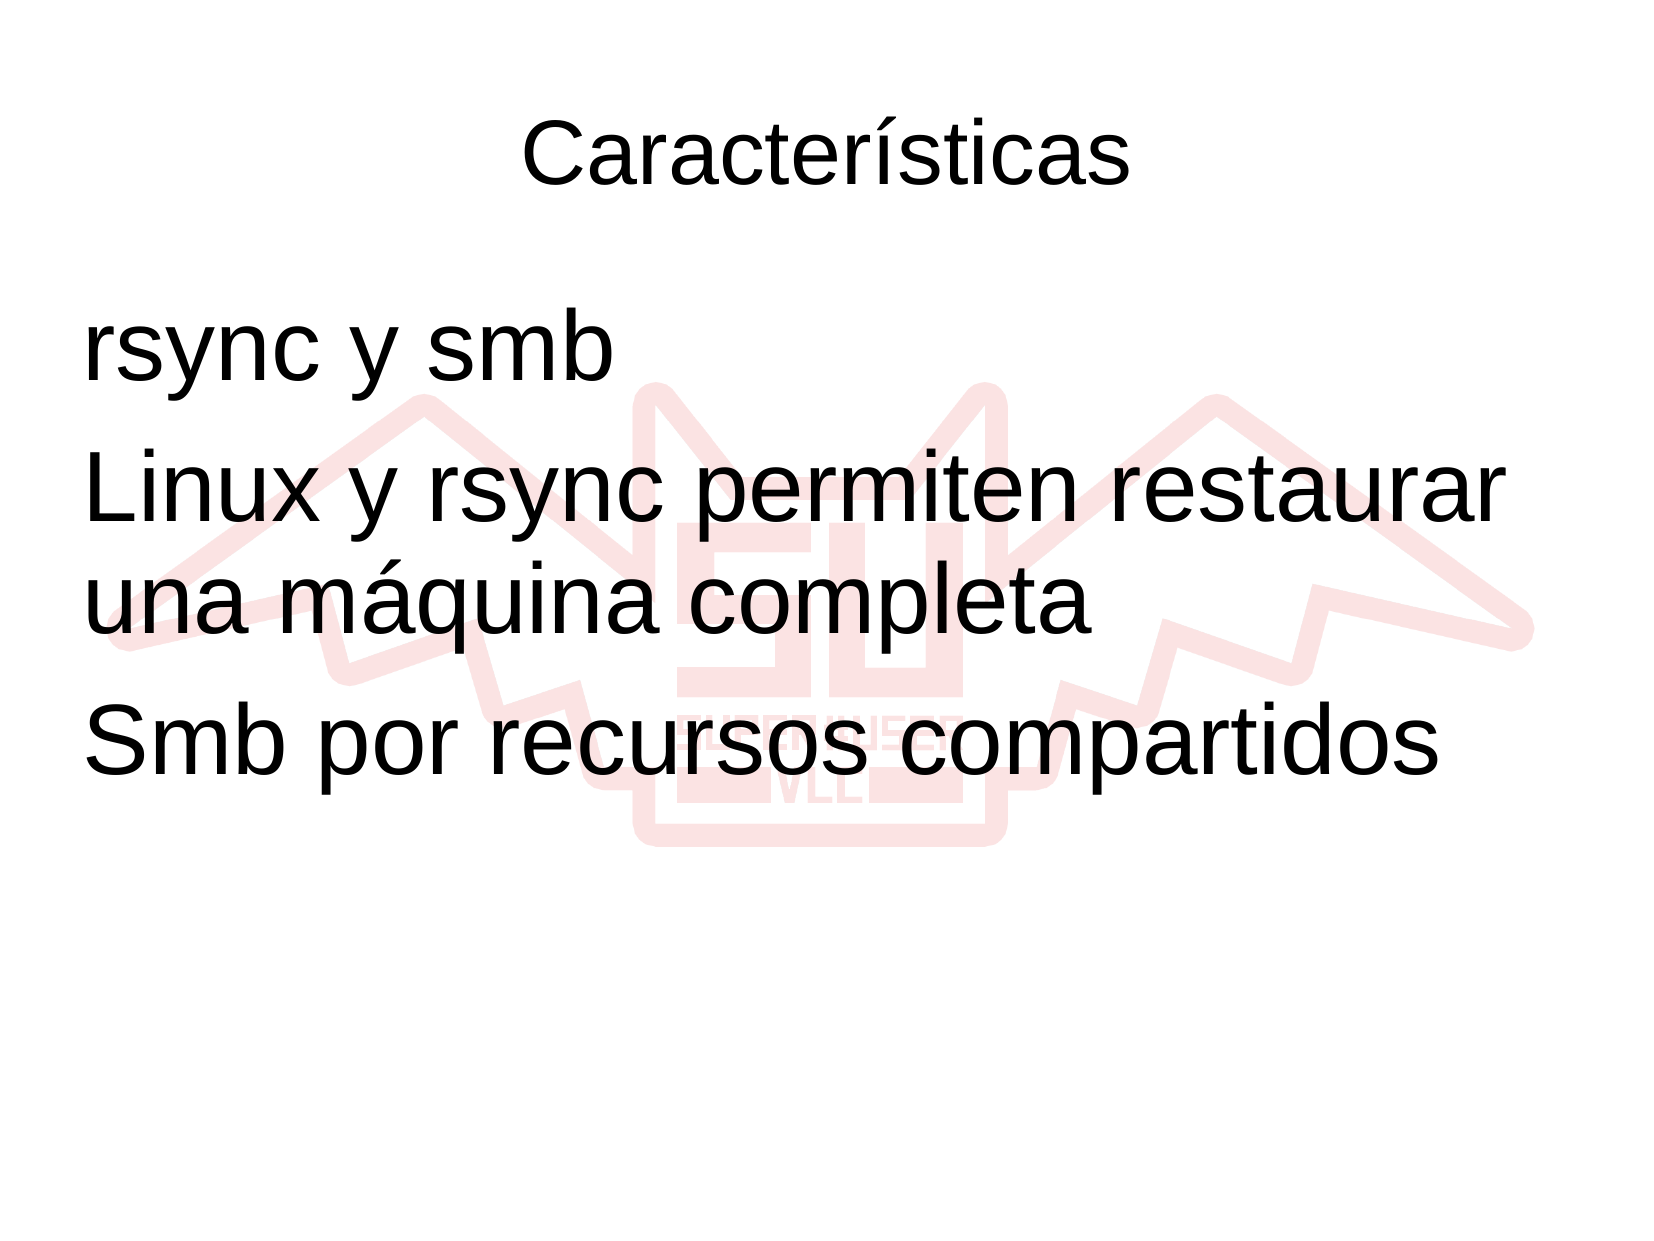

# Características
rsync y smb
Linux y rsync permiten restaurar una máquina completa
Smb por recursos compartidos